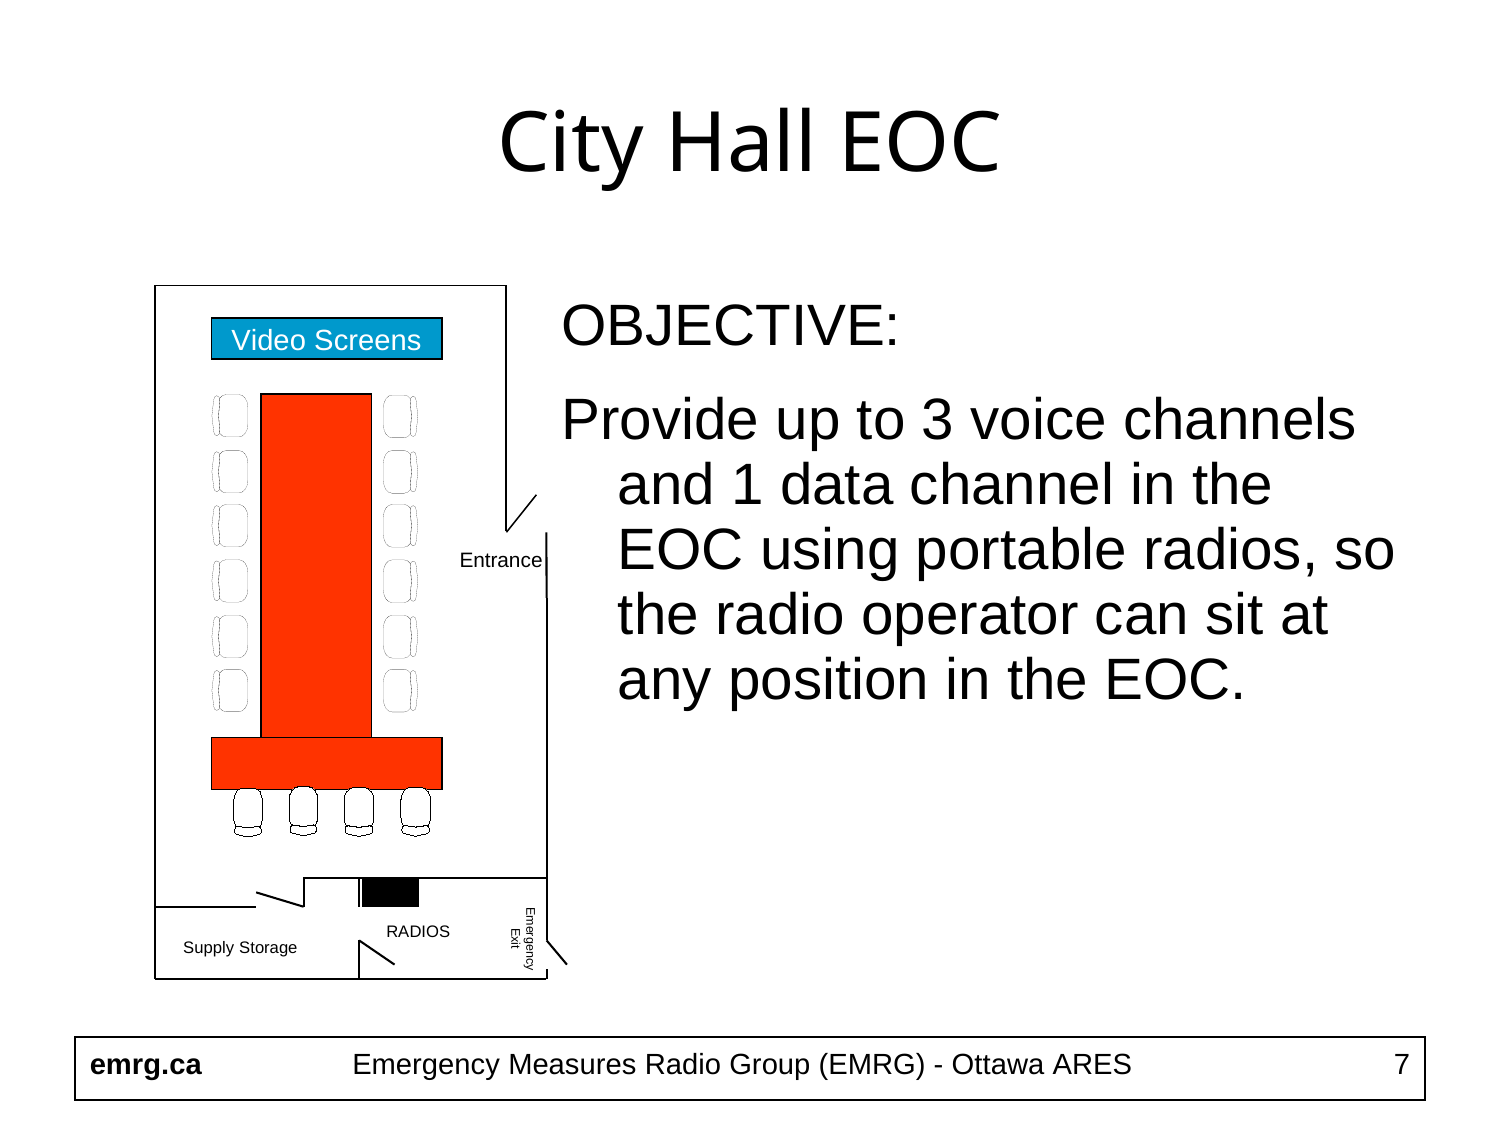

# City Hall EOC
OBJECTIVE:
Provide up to 3 voice channels and 1 data channel in the EOC using portable radios, so the radio operator can sit at any position in the EOC.
Video Screens
Entrance
RADIOS
Emergency
Exit
Supply Storage
Emergency Measures Radio Group (EMRG) - Ottawa ARES